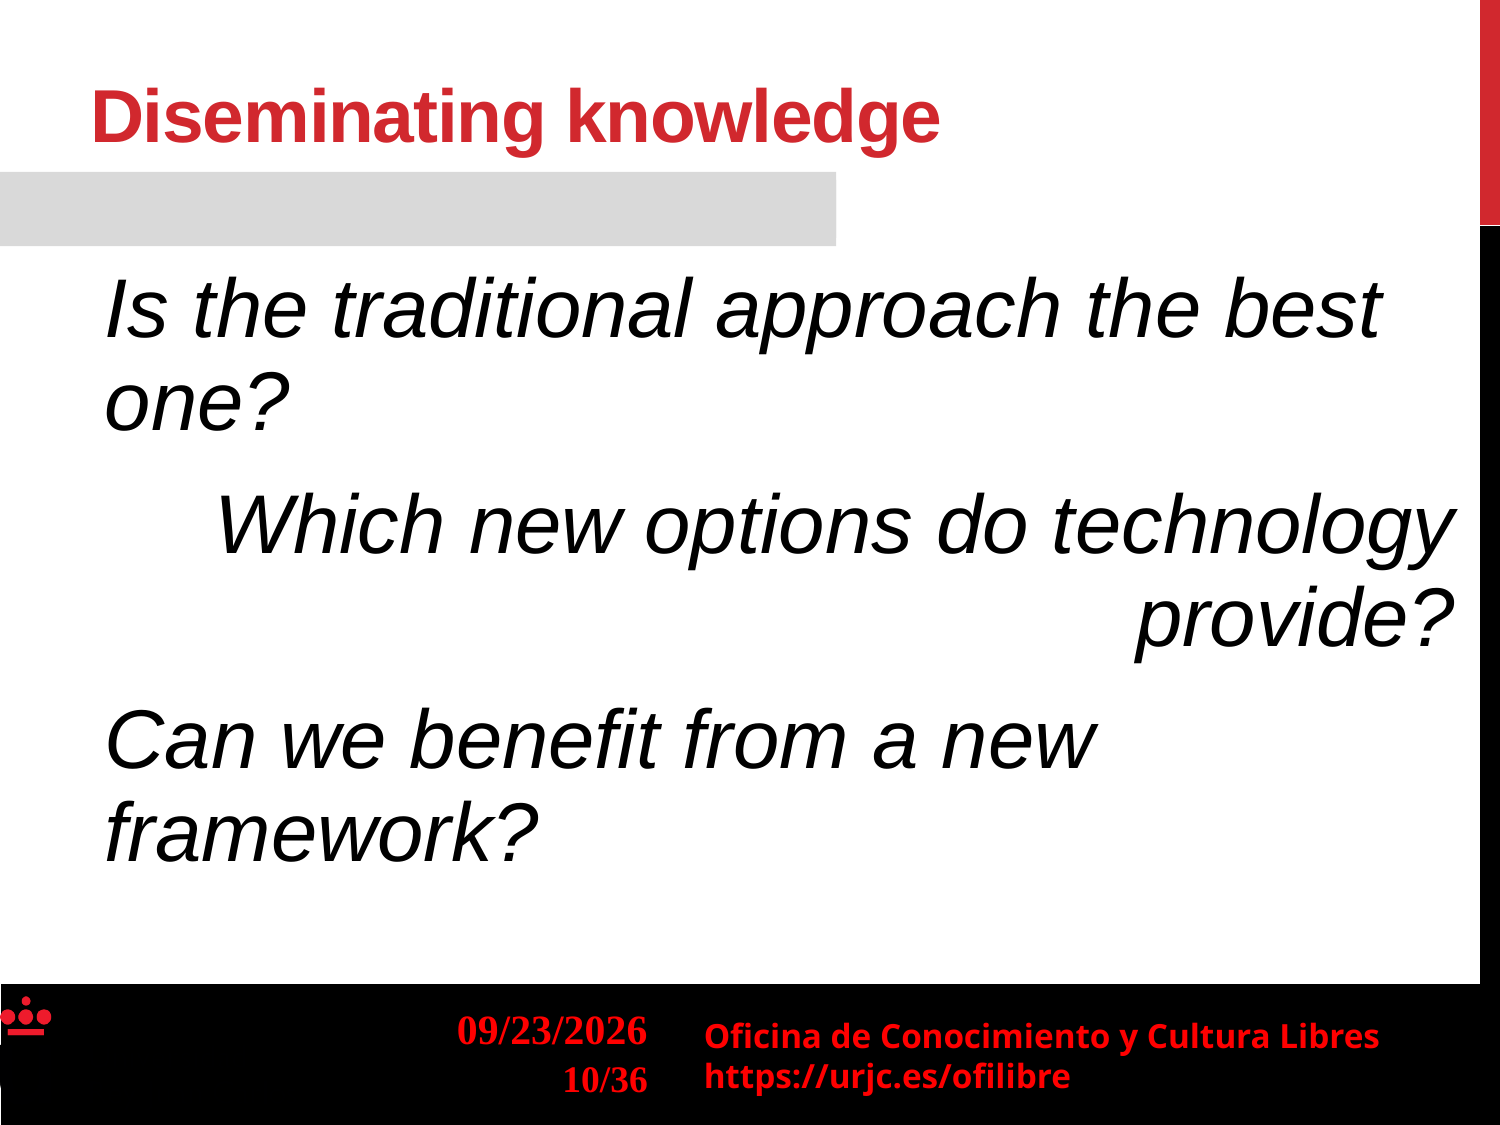

#
	Diseminating knowledge
Is the traditional approach the best one?
Which new options do technology provide?
Can we benefit from a new framework?